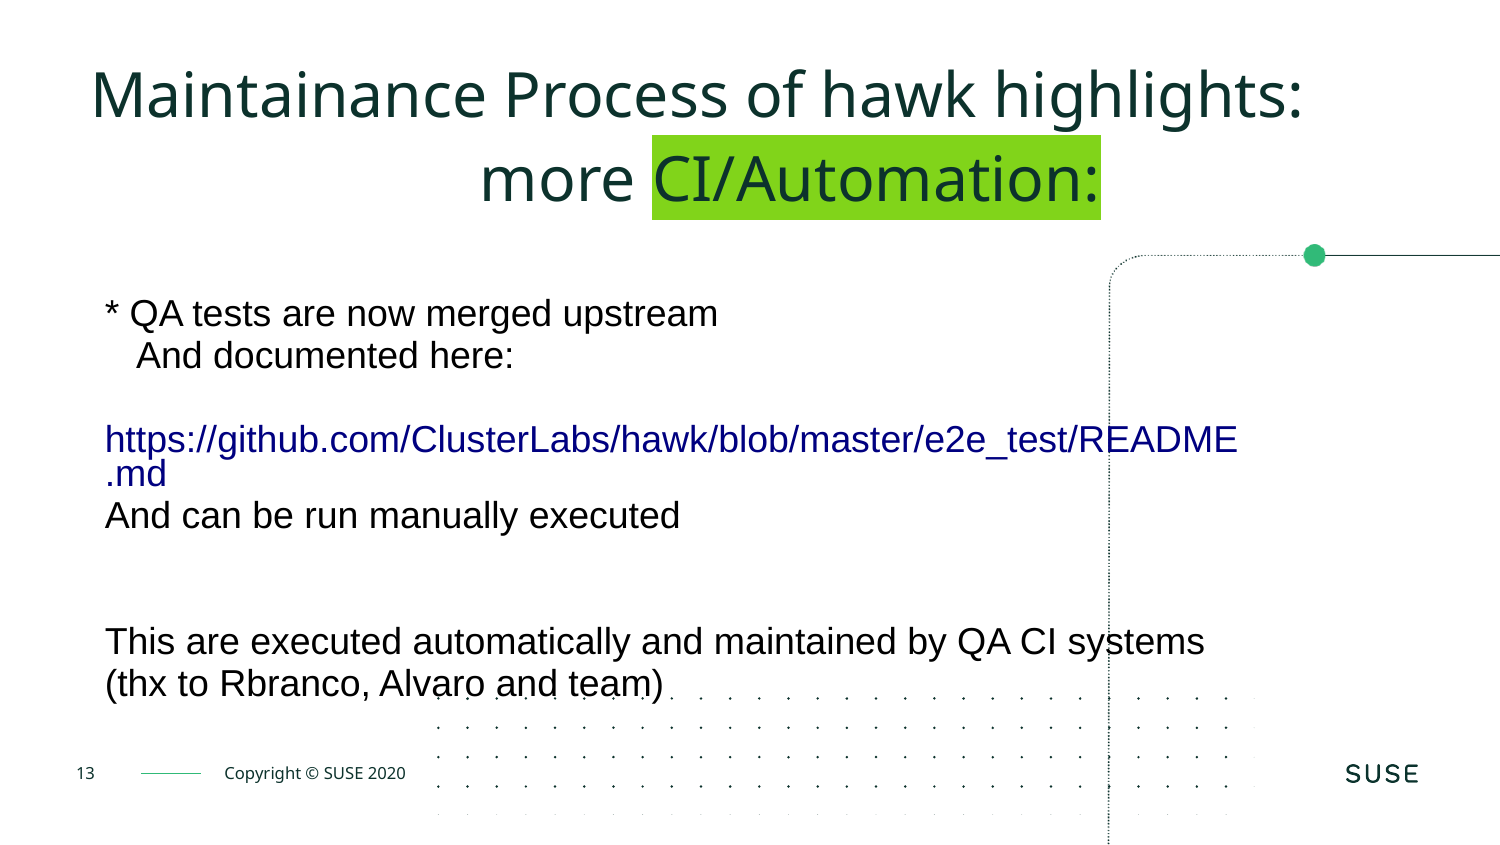

# Maintainance Process of hawk highlights: more CI/Automation:
* QA tests are now merged upstream
 And documented here:
https://github.com/ClusterLabs/hawk/blob/master/e2e_test/README.md
And can be run manually executed
This are executed automatically and maintained by QA CI systems (thx to Rbranco, Alvaro and team)